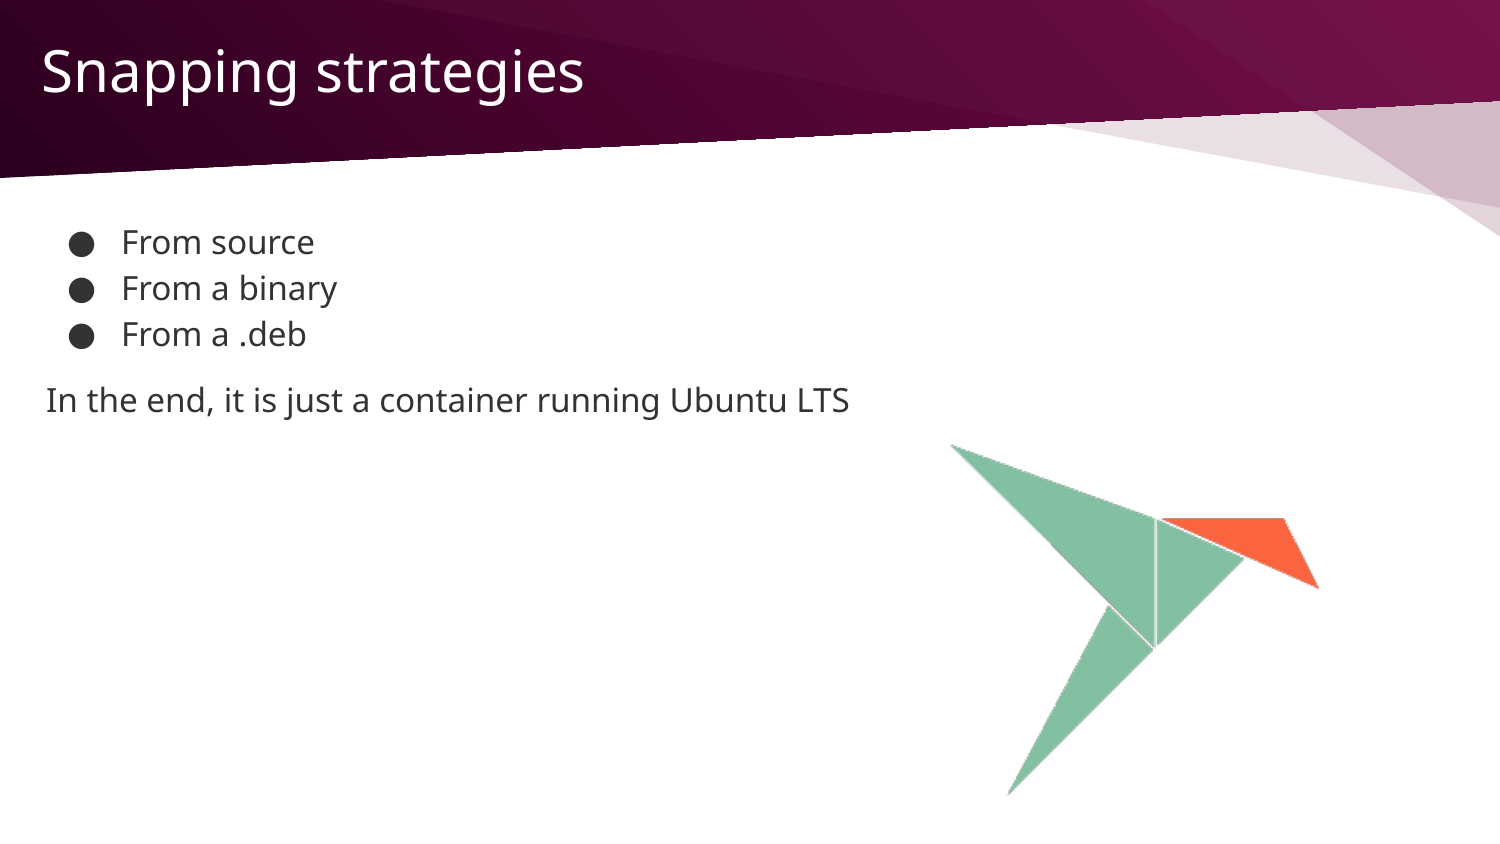

# Snapping strategies
From source
From a binary
From a .deb
In the end, it is just a container running Ubuntu LTS